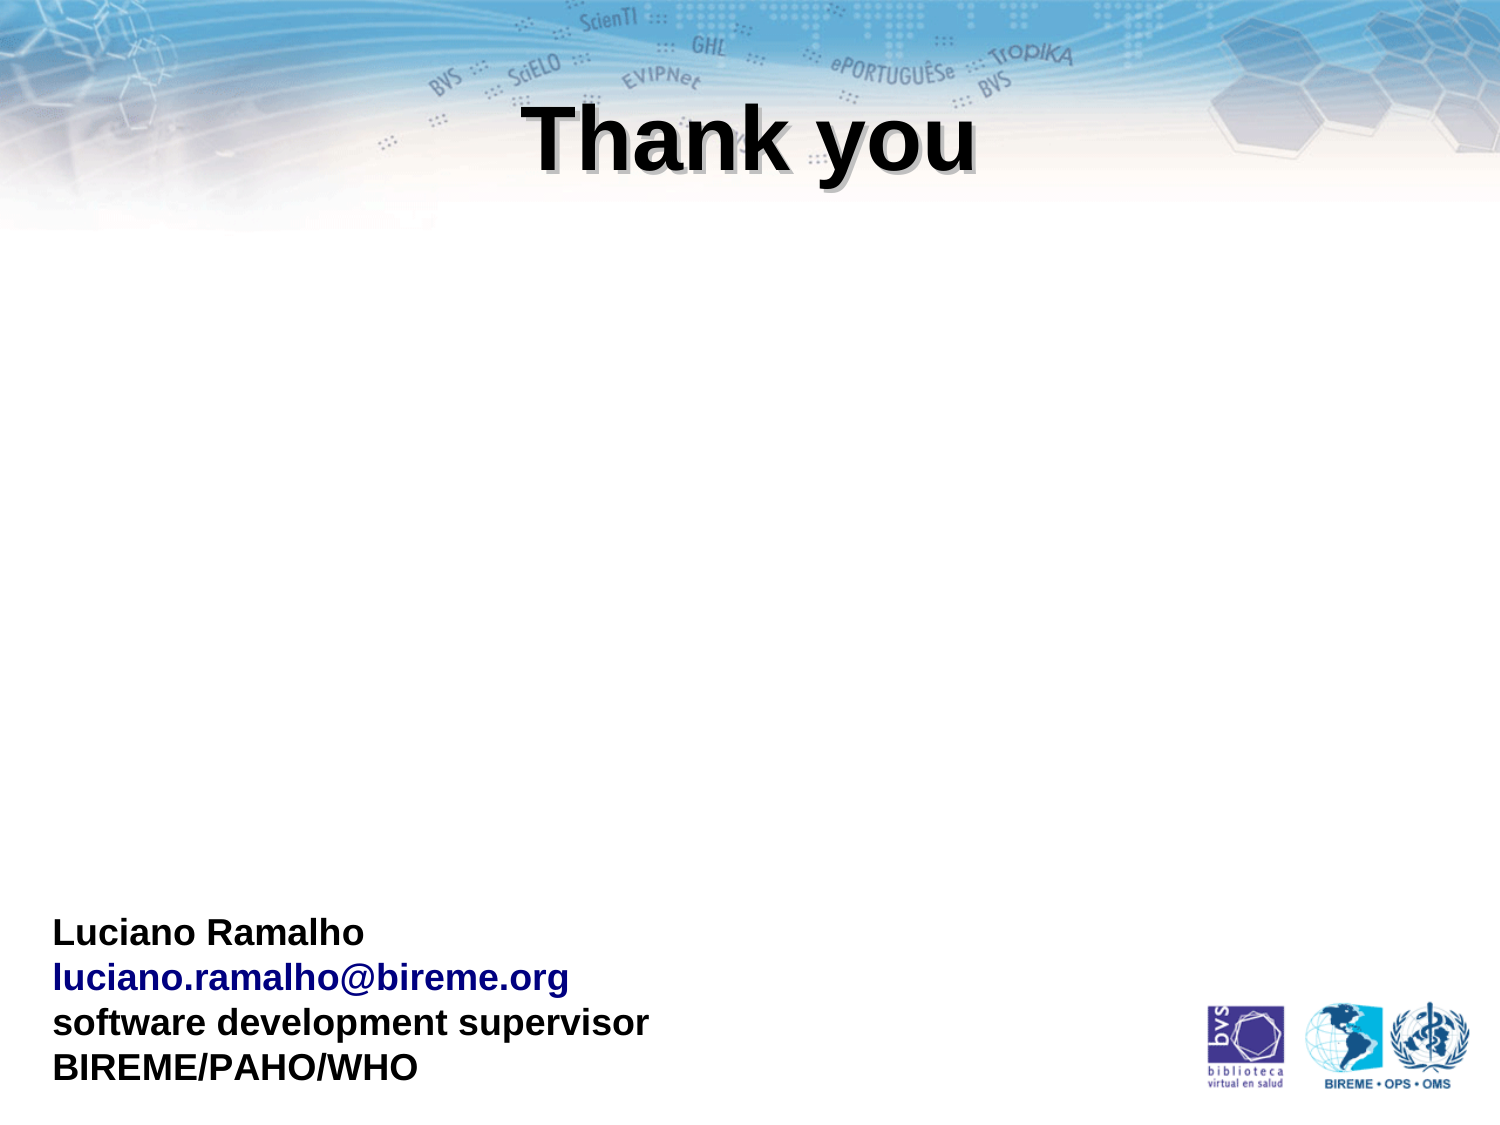

# Thank you
Luciano Ramalho
luciano.ramalho@bireme.org
software development supervisor
BIREME/PAHO/WHO